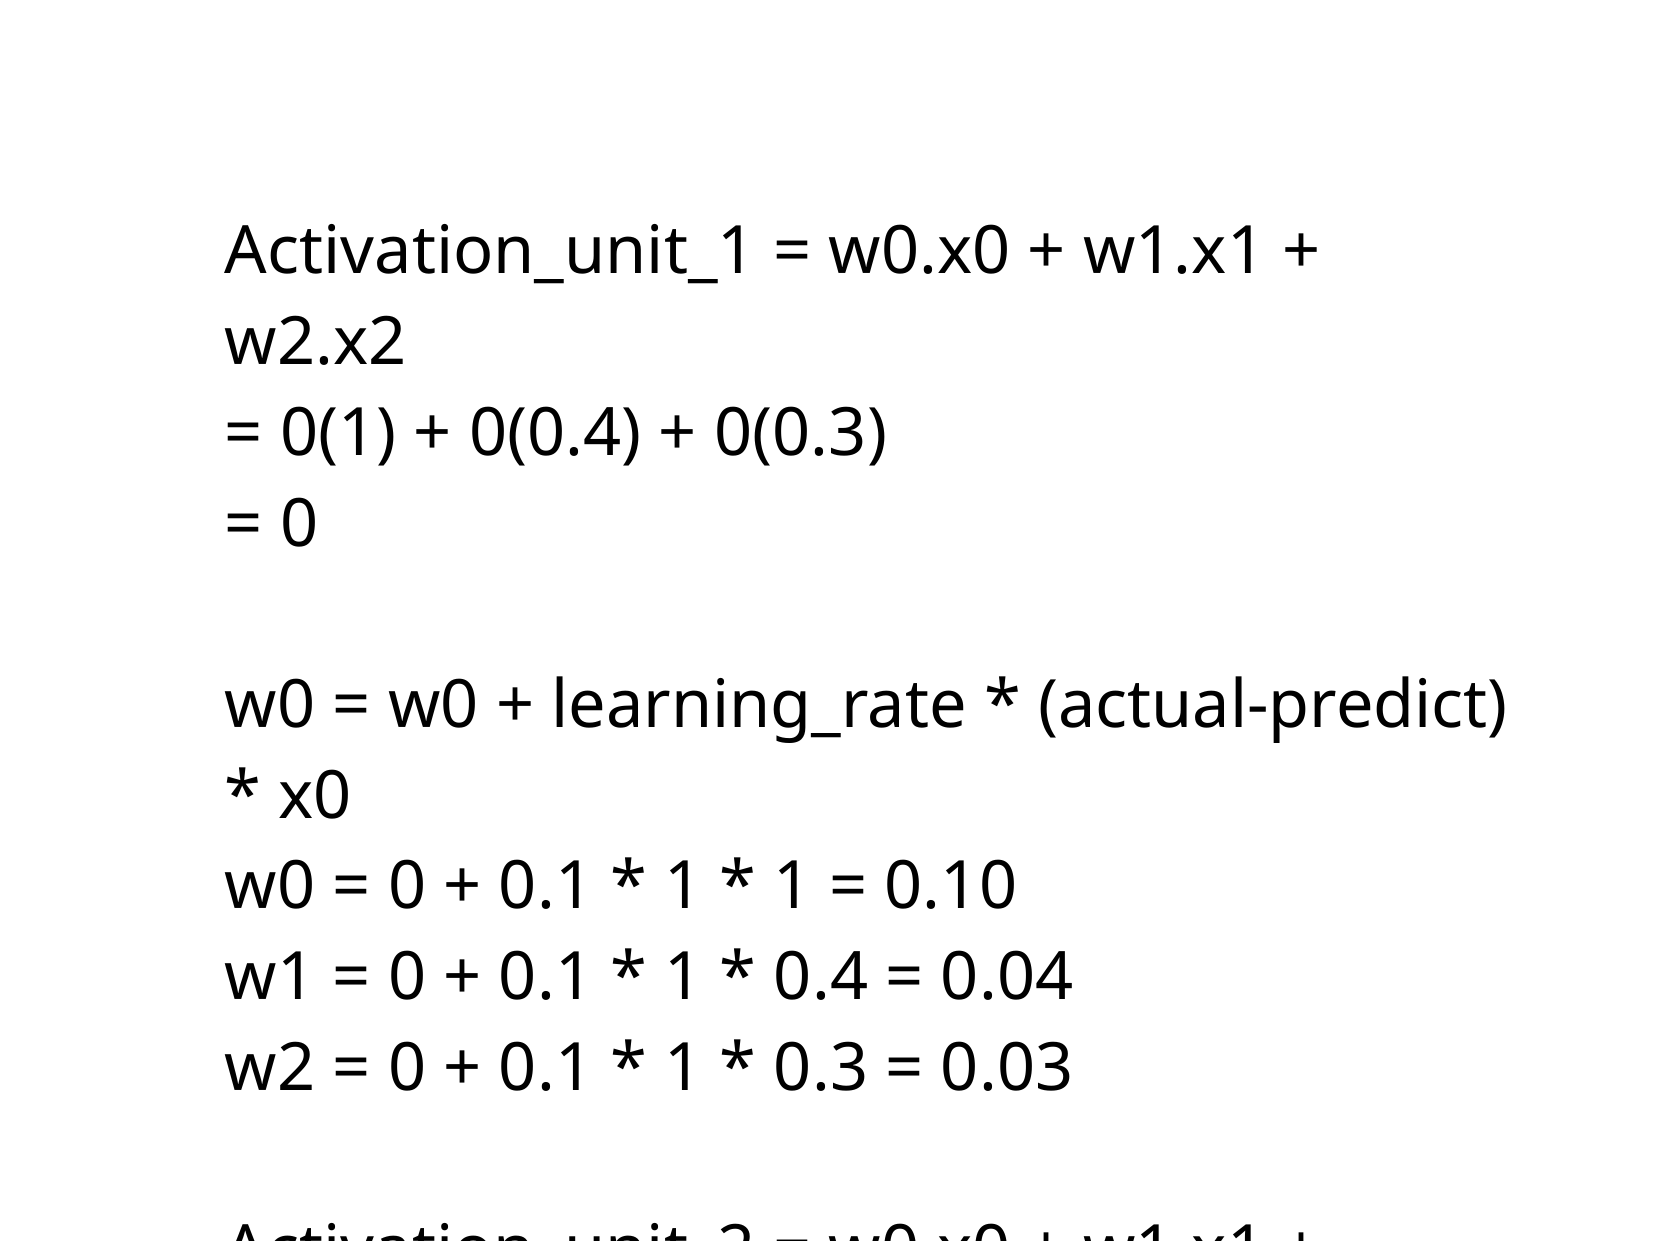

#
Activation_unit_1 = w0.x0 + w1.x1 + w2.x2
= 0(1) + 0(0.4) + 0(0.3)
= 0
w0 = w0 + learning_rate * (actual-predict) * x0
w0 = 0 + 0.1 * 1 * 1 = 0.10
w1 = 0 + 0.1 * 1 * 0.4 = 0.04
w2 = 0 + 0.1 * 1 * 0.3 = 0.03
Activation_unit_2 = w0.x0 + w1.x1 + w2.x2
= 0.1(1) + 0.04(0.6) + 0.03(0.8)
= 0.1 + 0.024 + 0.024
= 0.148